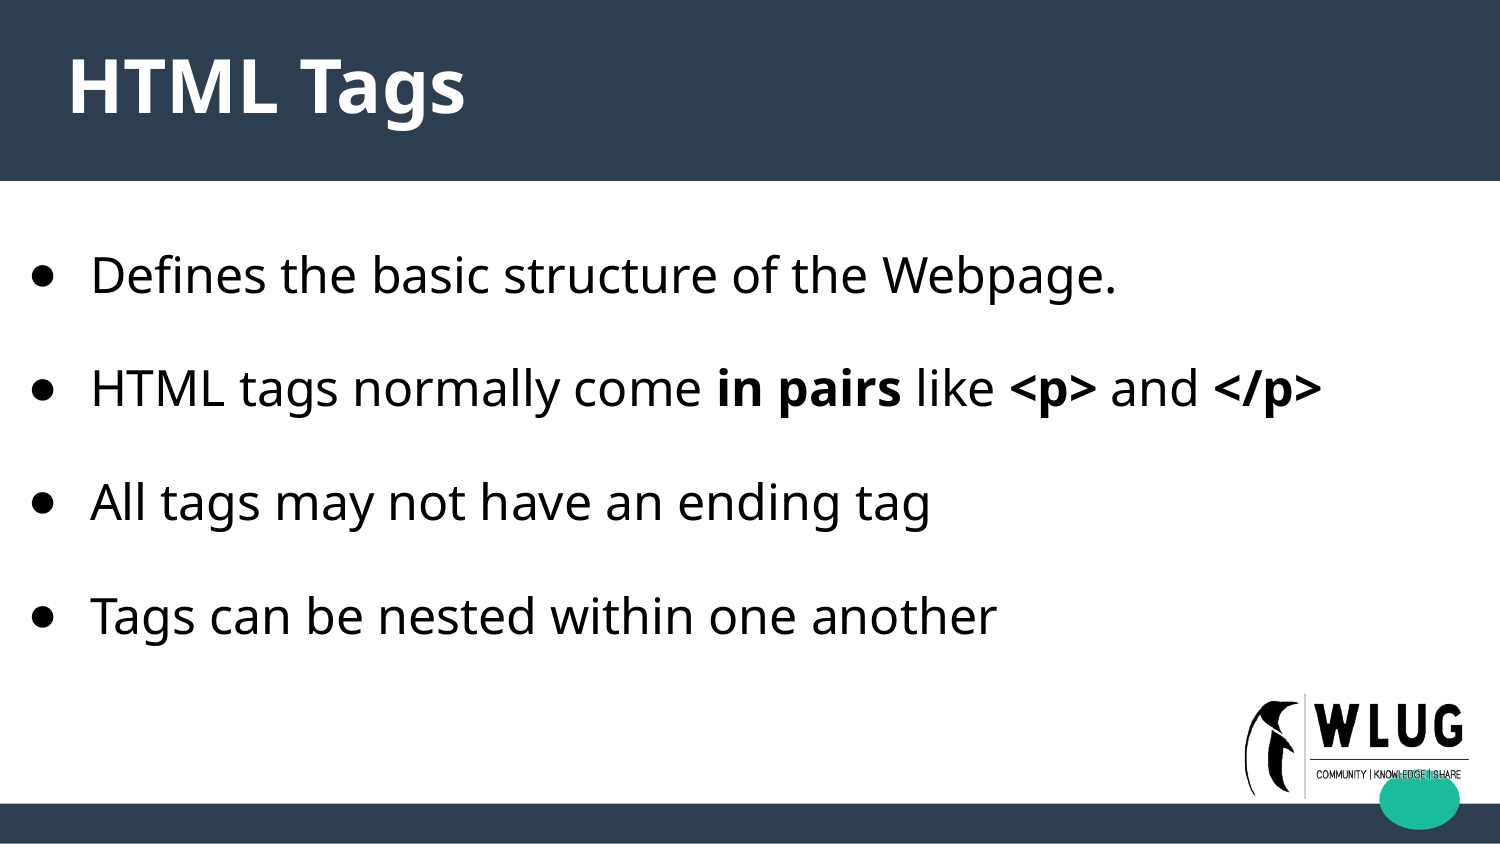

# HTML Tags
Defines the basic structure of the Webpage.
HTML tags normally come in pairs like <p> and </p>
All tags may not have an ending tag
Tags can be nested within one another